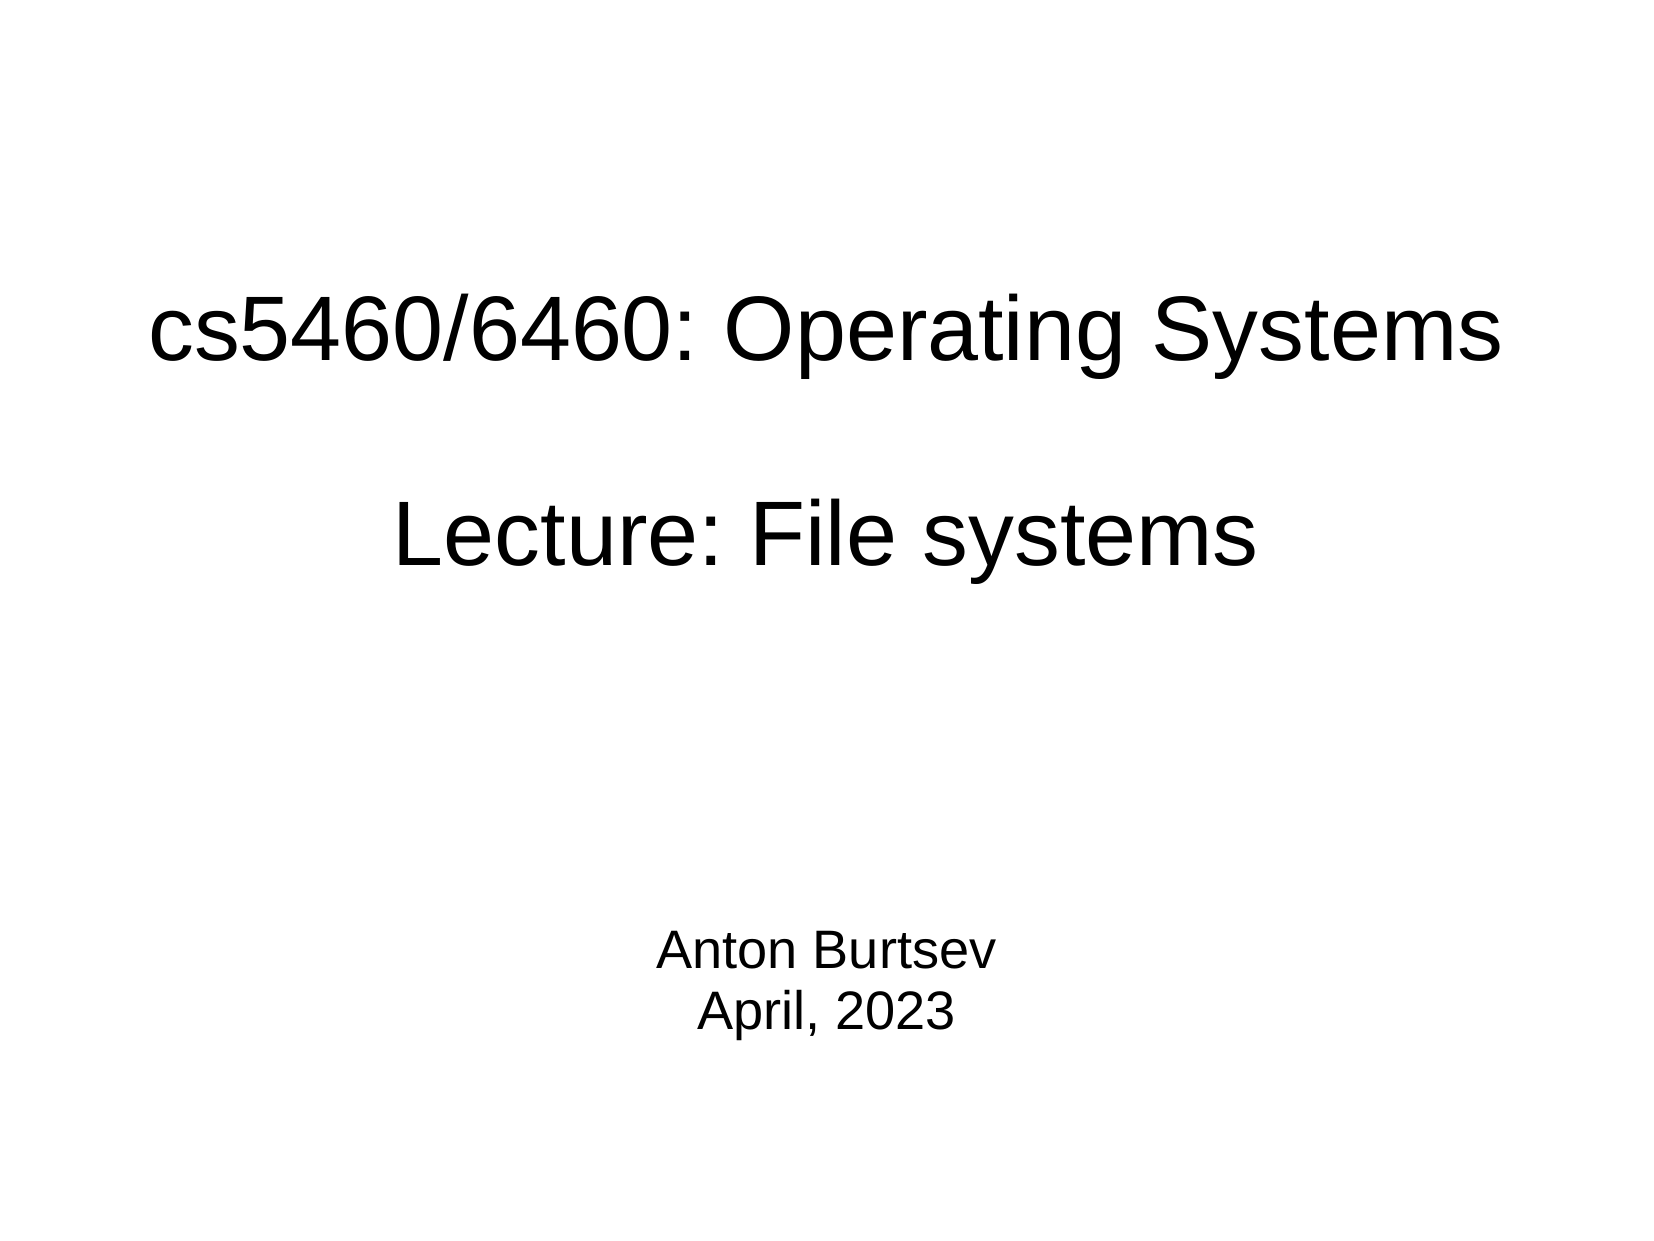

# cs5460/6460: Operating Systems Lecture: File systems
Anton Burtsev
April, 2023